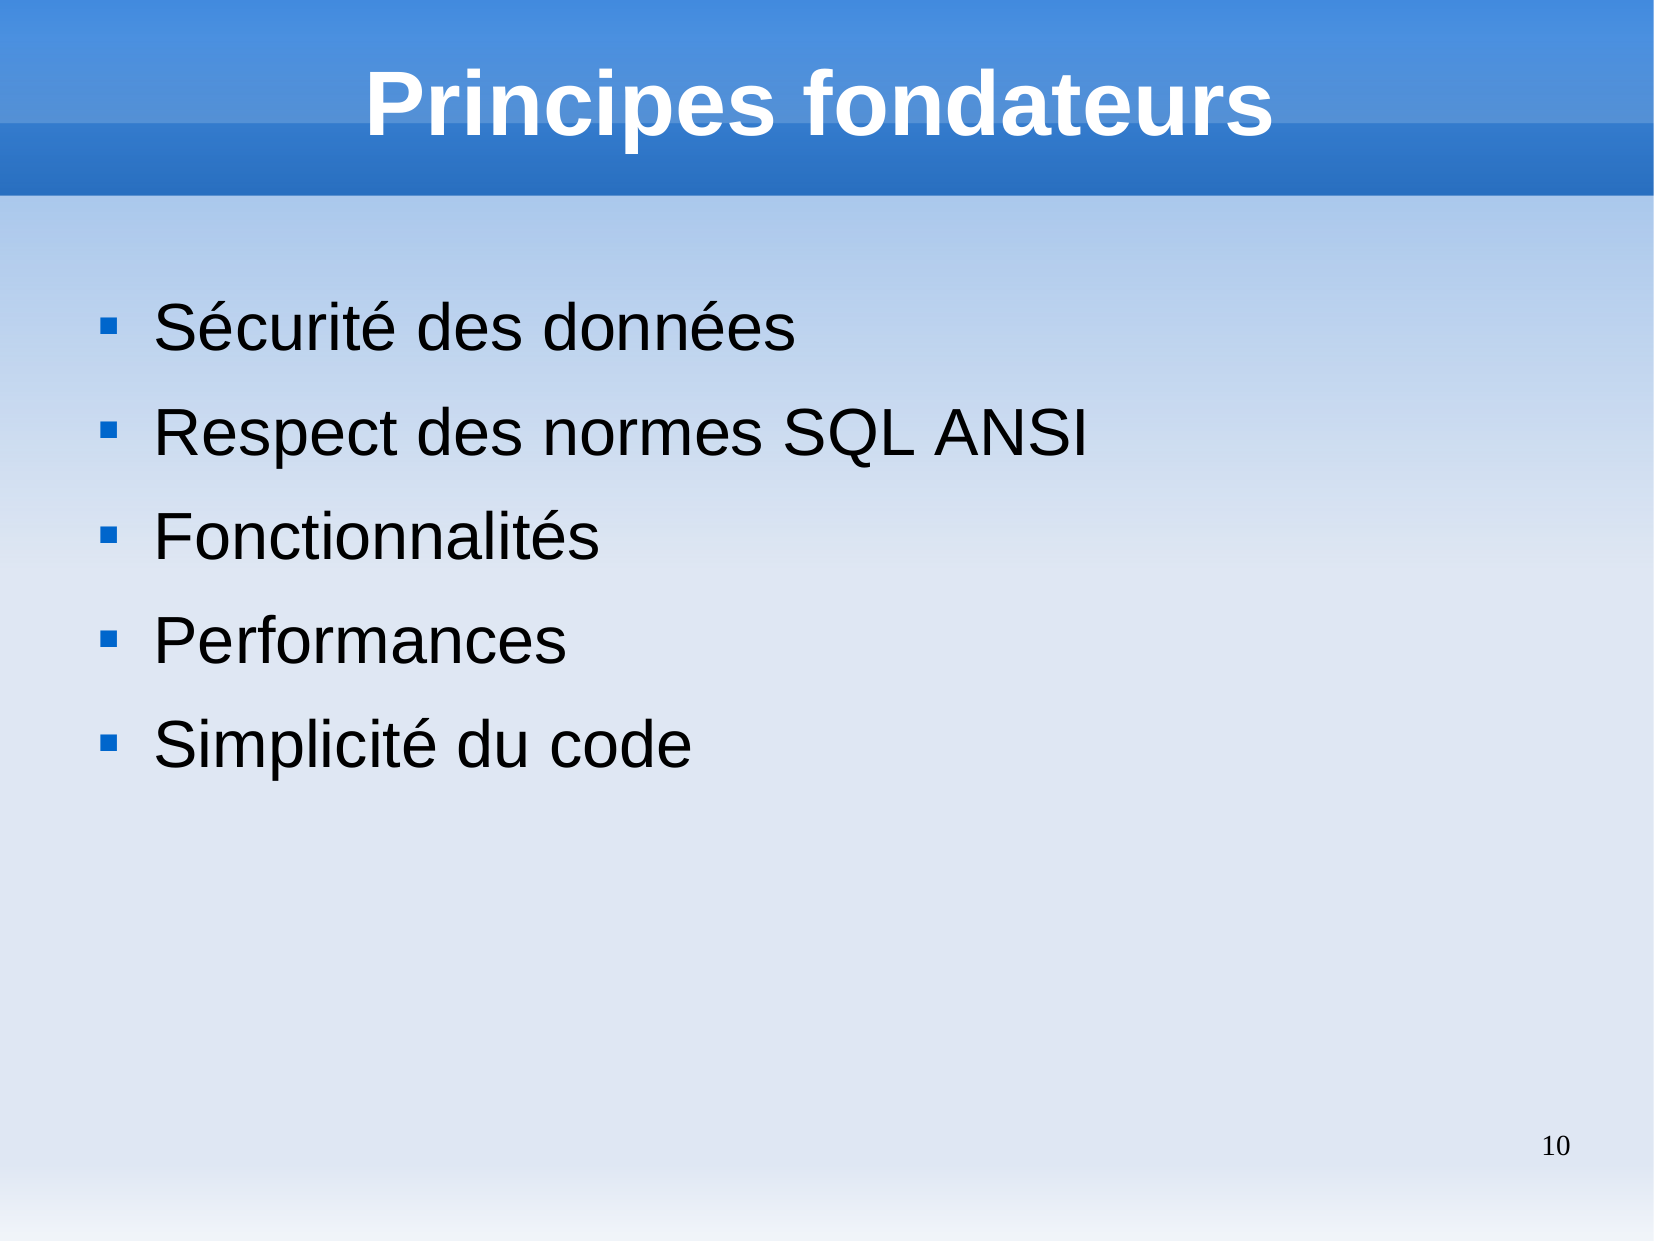

# Principes fondateurs
Sécurité des données
Respect des normes SQL ANSI
Fonctionnalités
Performances
Simplicité du code
10